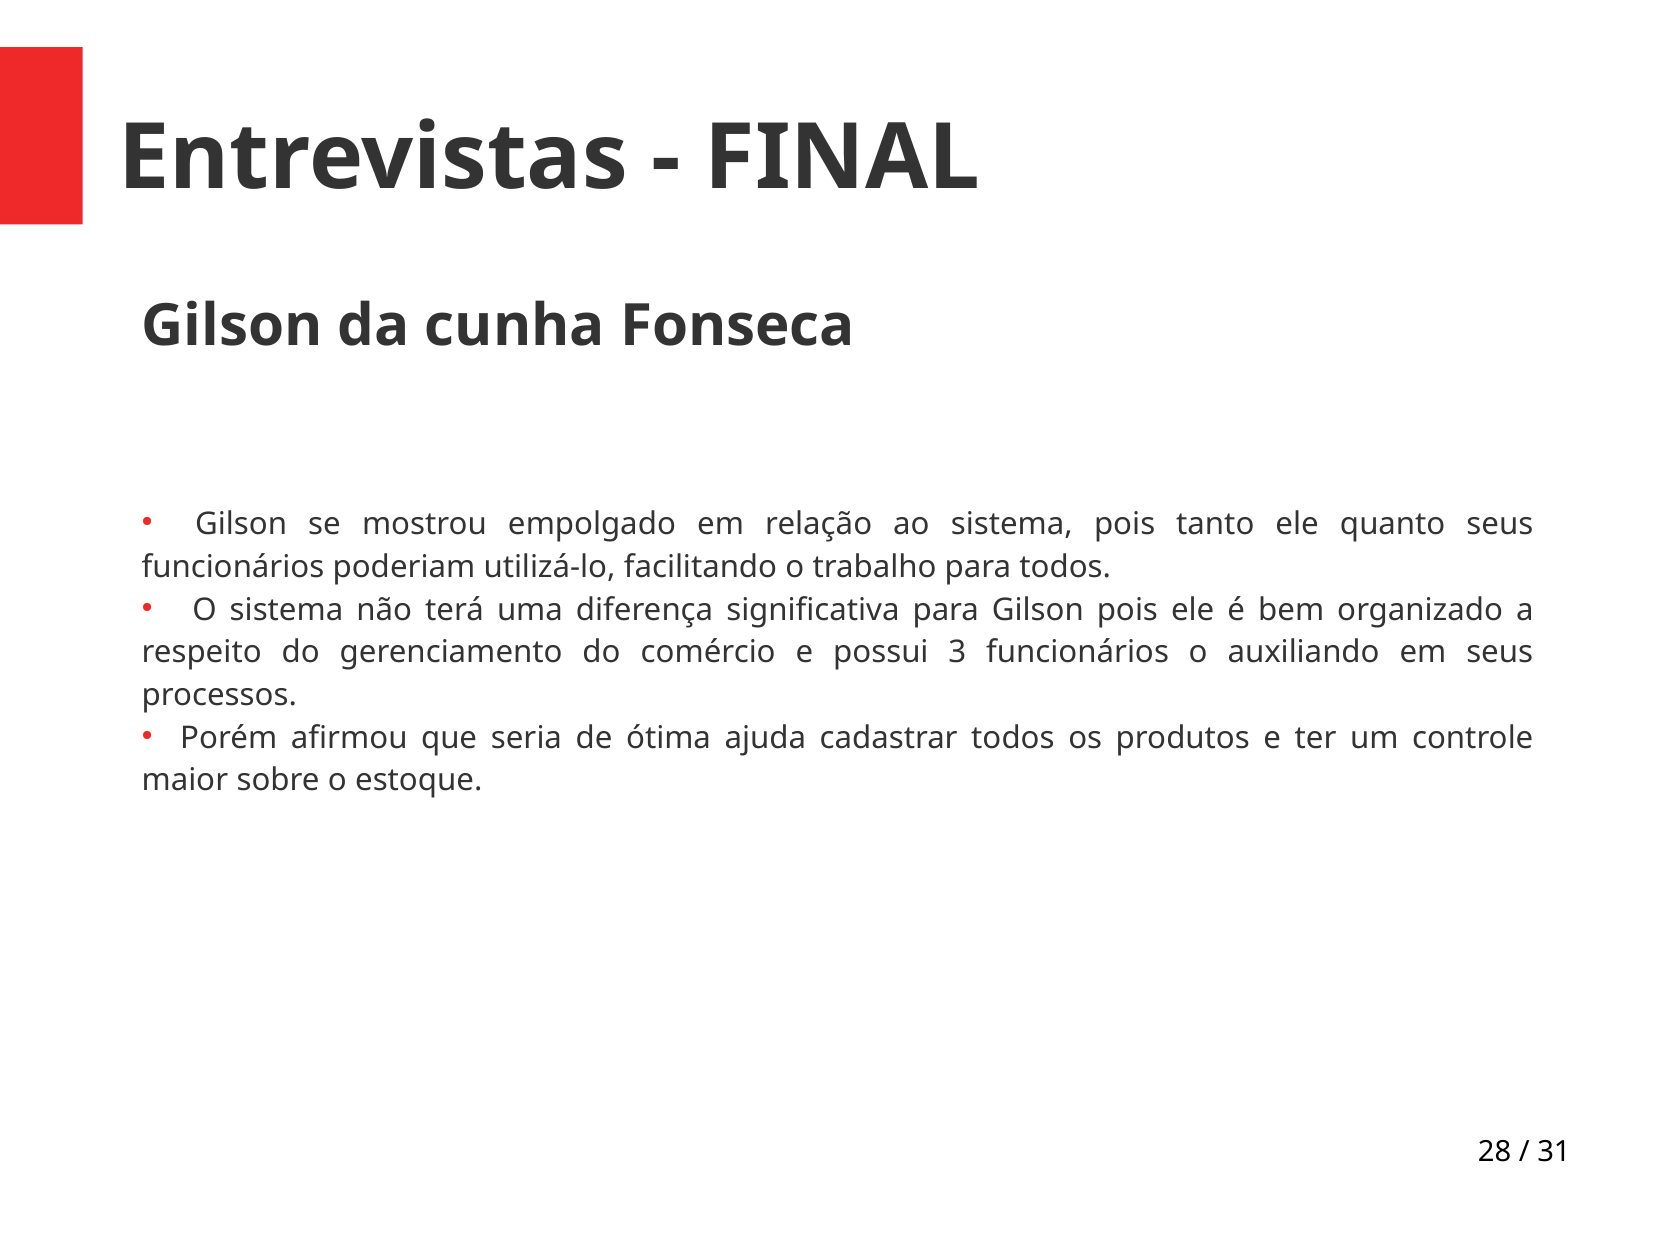

# Entrevistas - FINAL
Gilson da cunha Fonseca
 Gilson se mostrou empolgado em relação ao sistema, pois tanto ele quanto seus funcionários poderiam utilizá-lo, facilitando o trabalho para todos.
 O sistema não terá uma diferença significativa para Gilson pois ele é bem organizado a respeito do gerenciamento do comércio e possui 3 funcionários o auxiliando em seus processos.
 Porém afirmou que seria de ótima ajuda cadastrar todos os produtos e ter um controle maior sobre o estoque.
28